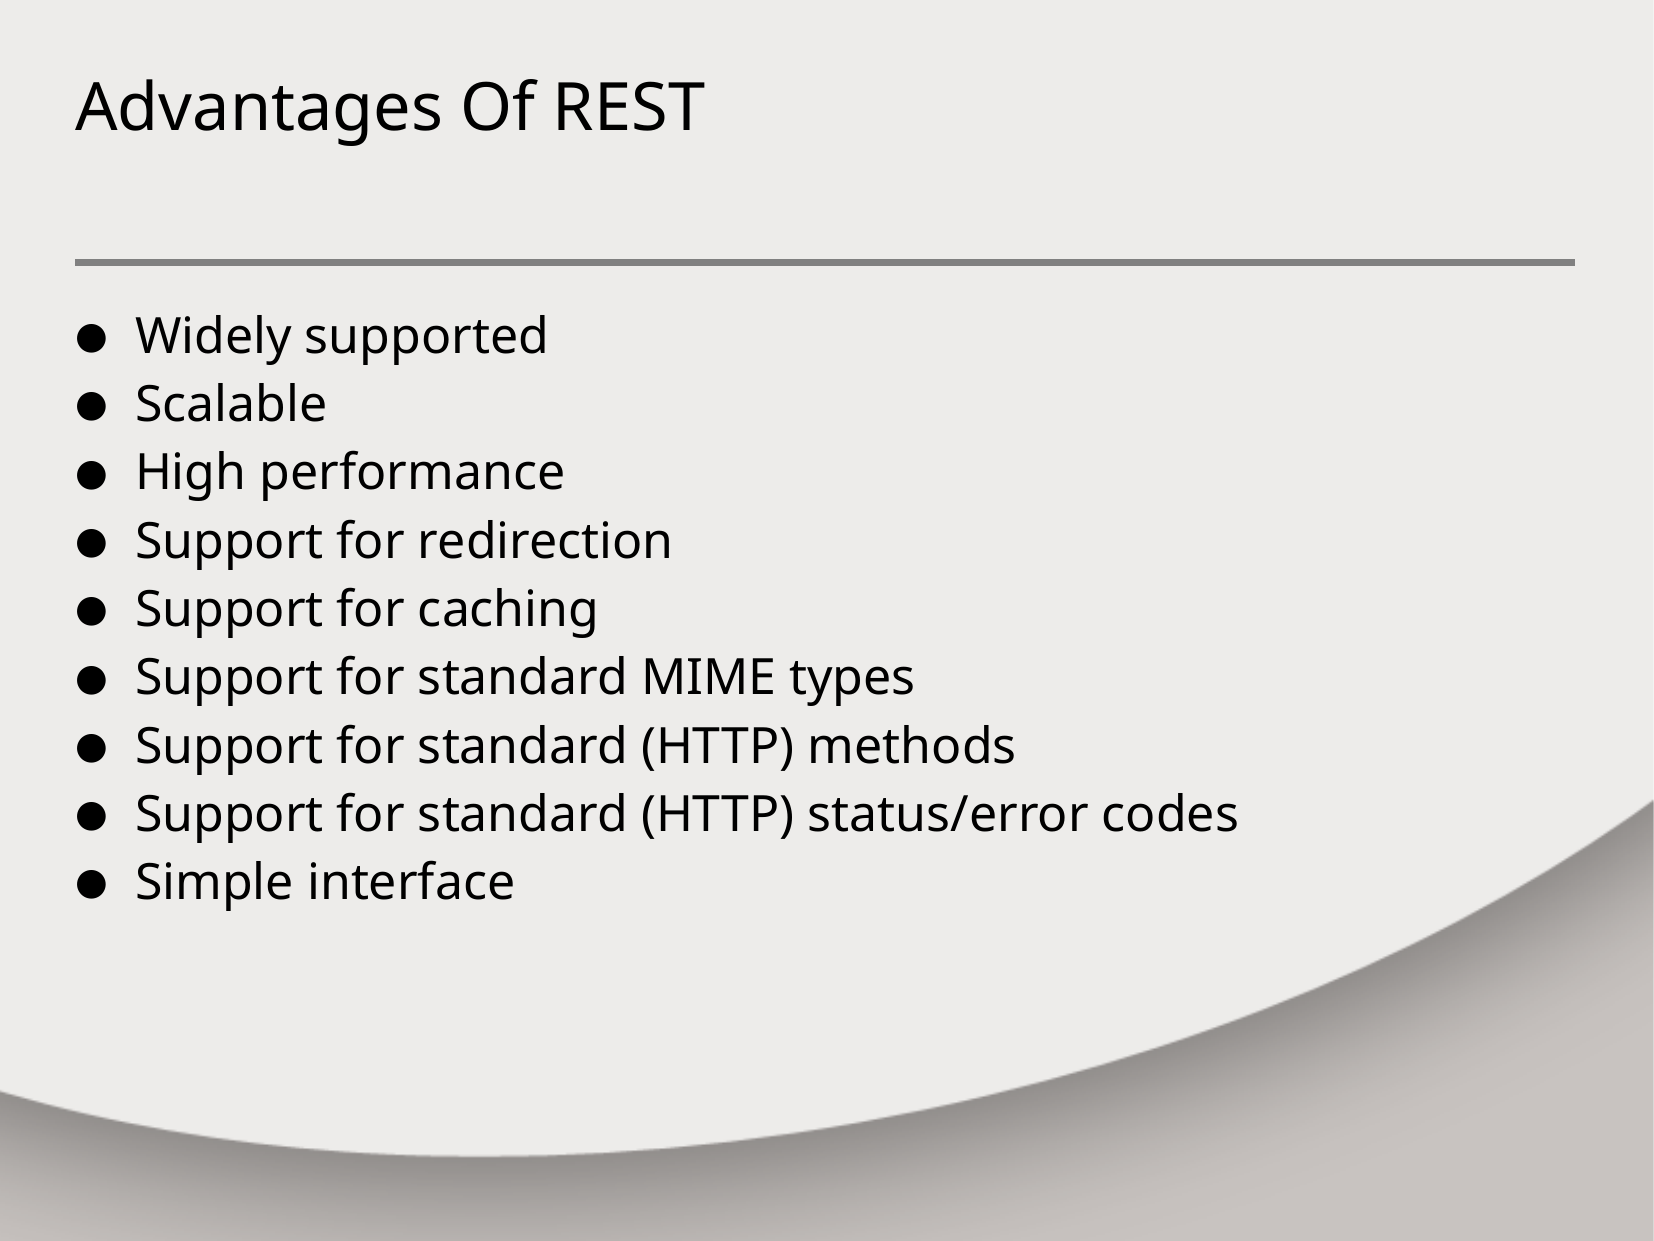

# Advantages Of REST
Widely supported
Scalable
High performance
Support for redirection
Support for caching
Support for standard MIME types
Support for standard (HTTP) methods
Support for standard (HTTP) status/error codes
Simple interface